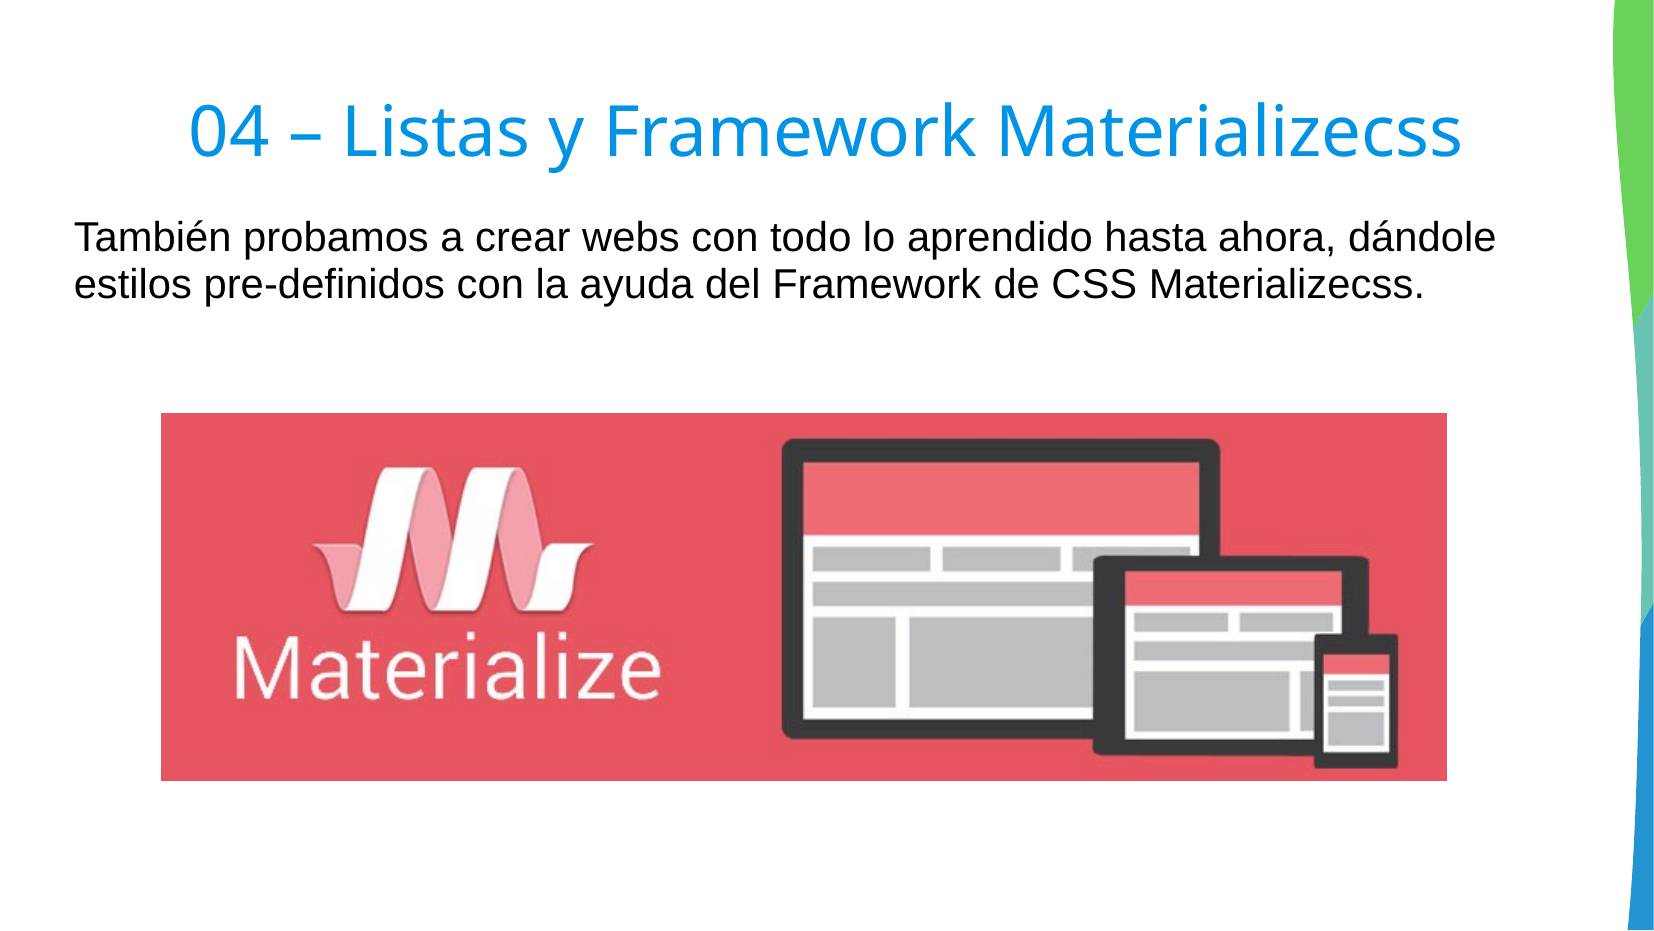

04 – Listas y Framework Materializecss
También probamos a crear webs con todo lo aprendido hasta ahora, dándole estilos pre-definidos con la ayuda del Framework de CSS Materializecss.